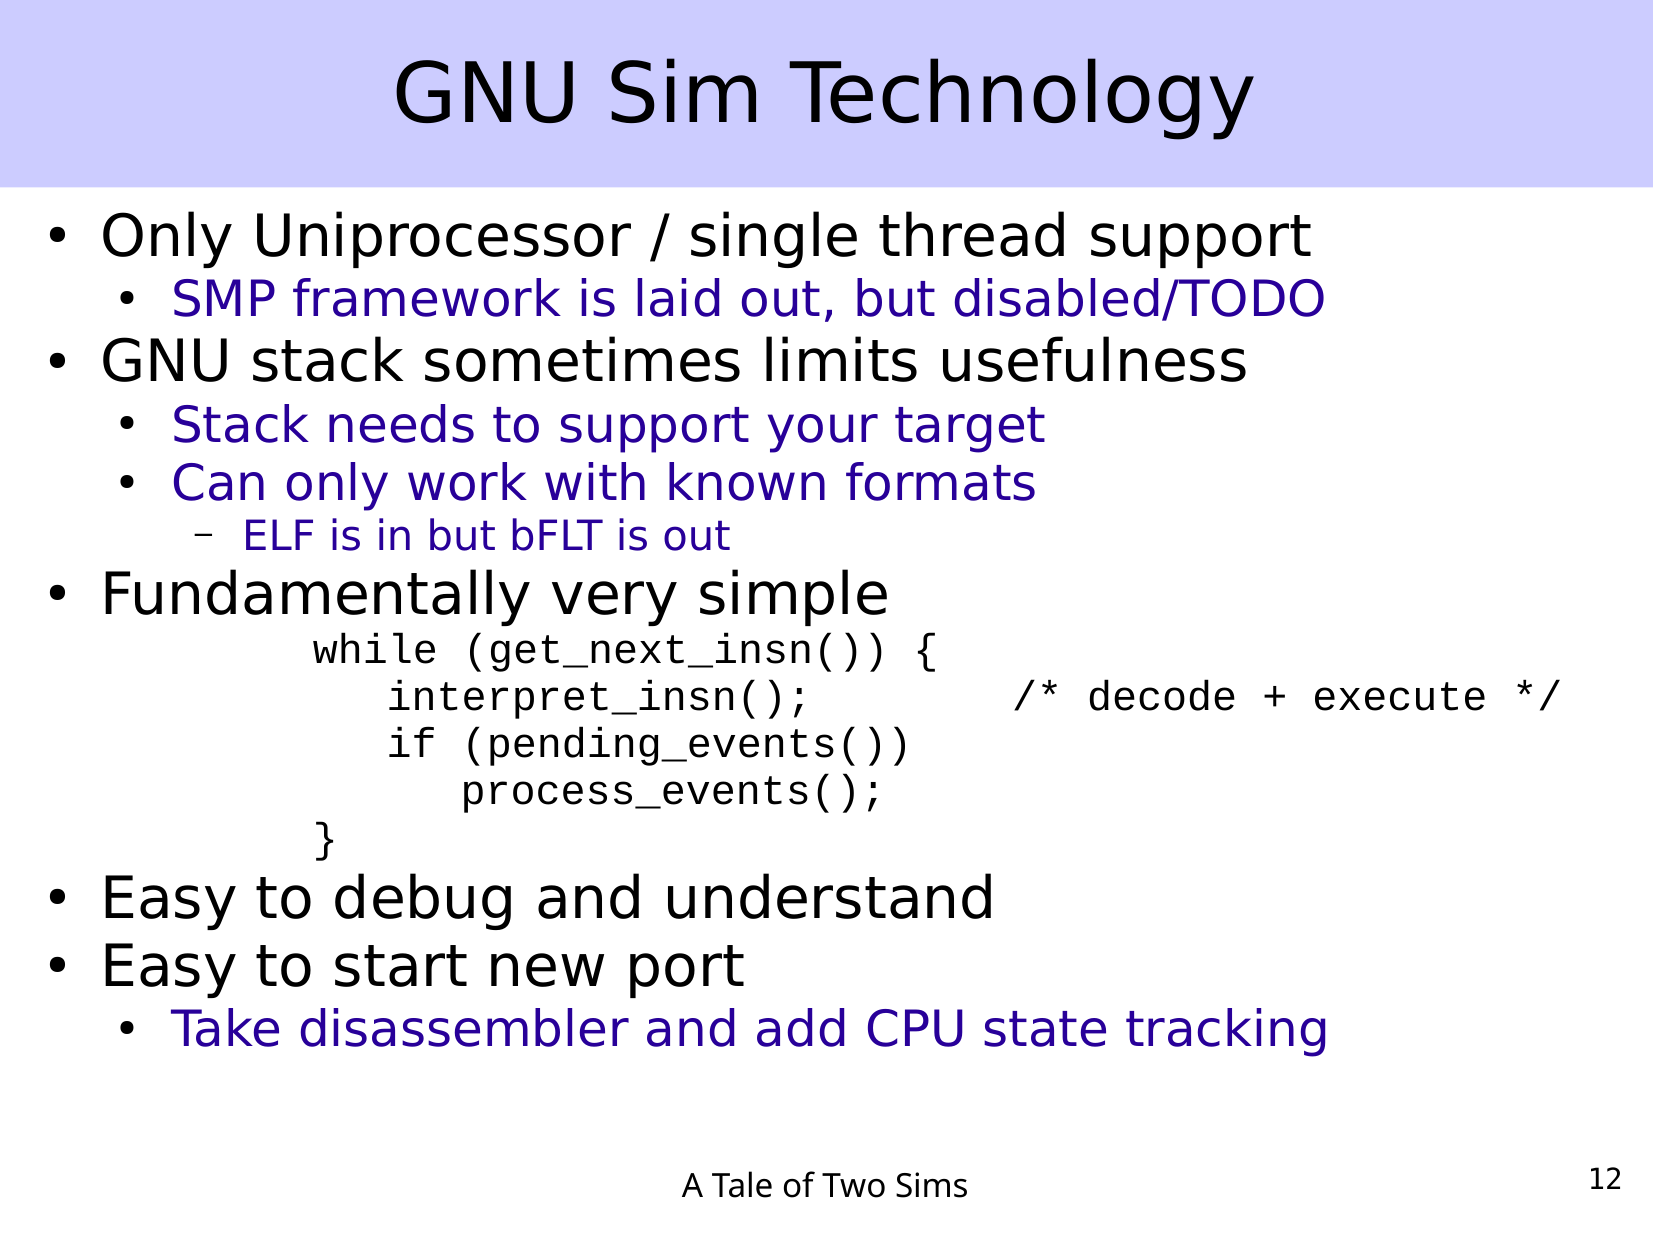

# GNU Sim Technology
Only Uniprocessor / single thread support
SMP framework is laid out, but disabled/TODO
GNU stack sometimes limits usefulness
Stack needs to support your target
Can only work with known formats
ELF is in but bFLT is out
Fundamentally very simple
while (get_next_insn()) {
	interpret_insn(); /* decode + execute */
	if (pending_events())
		process_events();
}
Easy to debug and understand
Easy to start new port
Take disassembler and add CPU state tracking
12